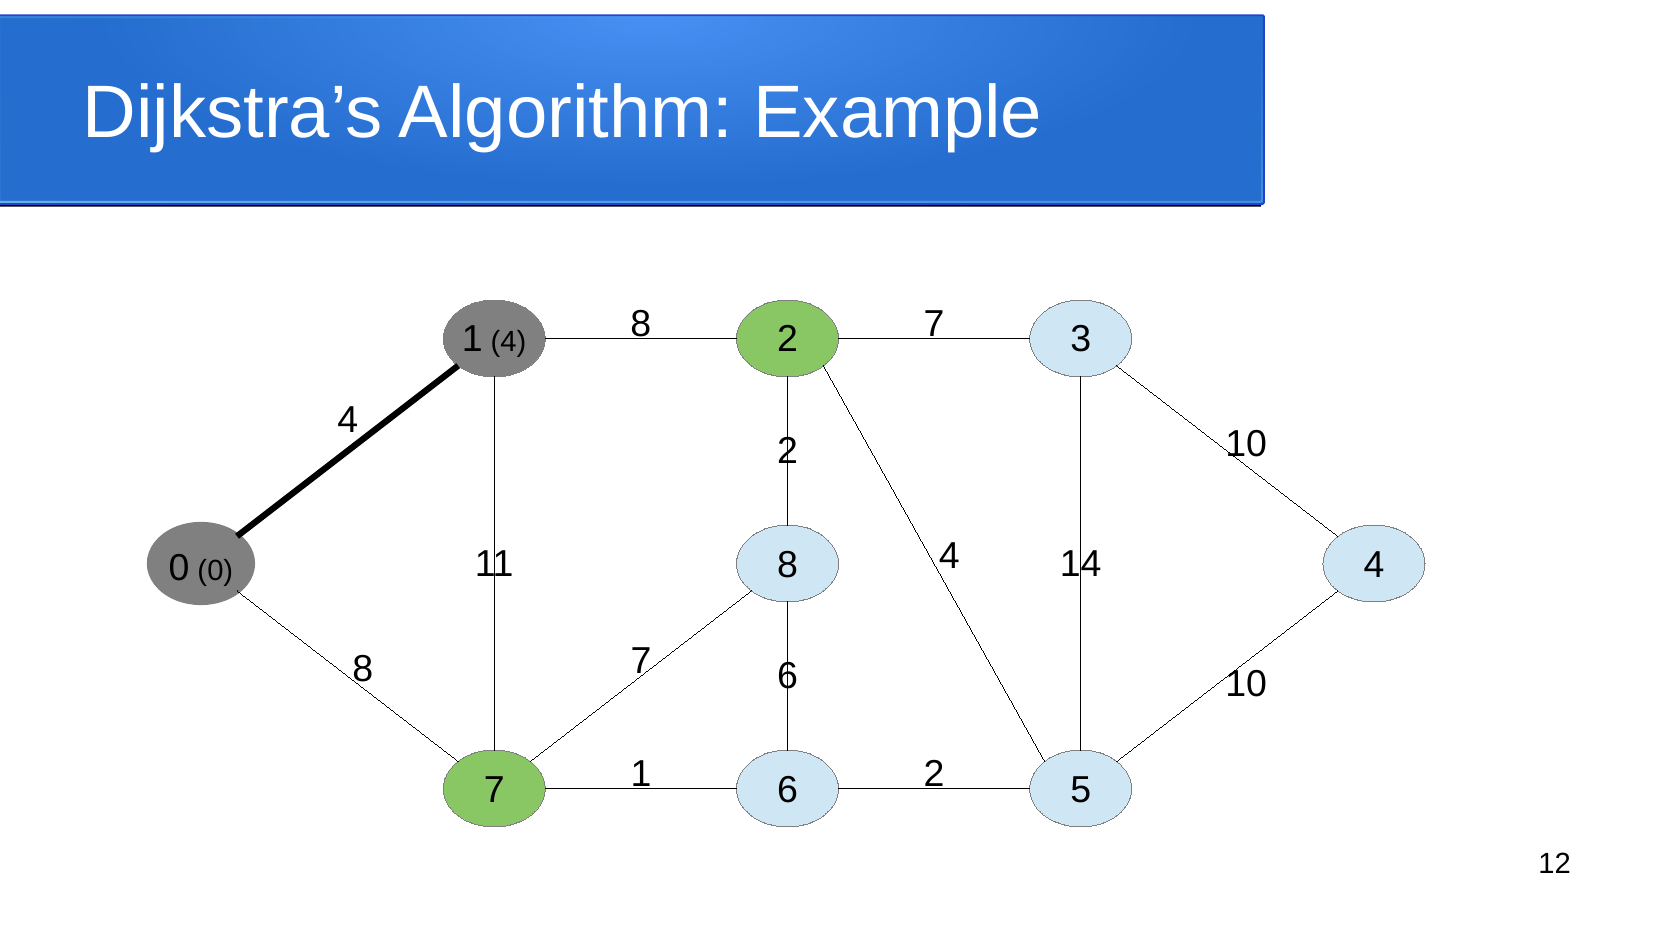

# Dijkstra’s Algorithm: Example
1 (4)
2
3
0 (0)
8
4
7
6
5
12